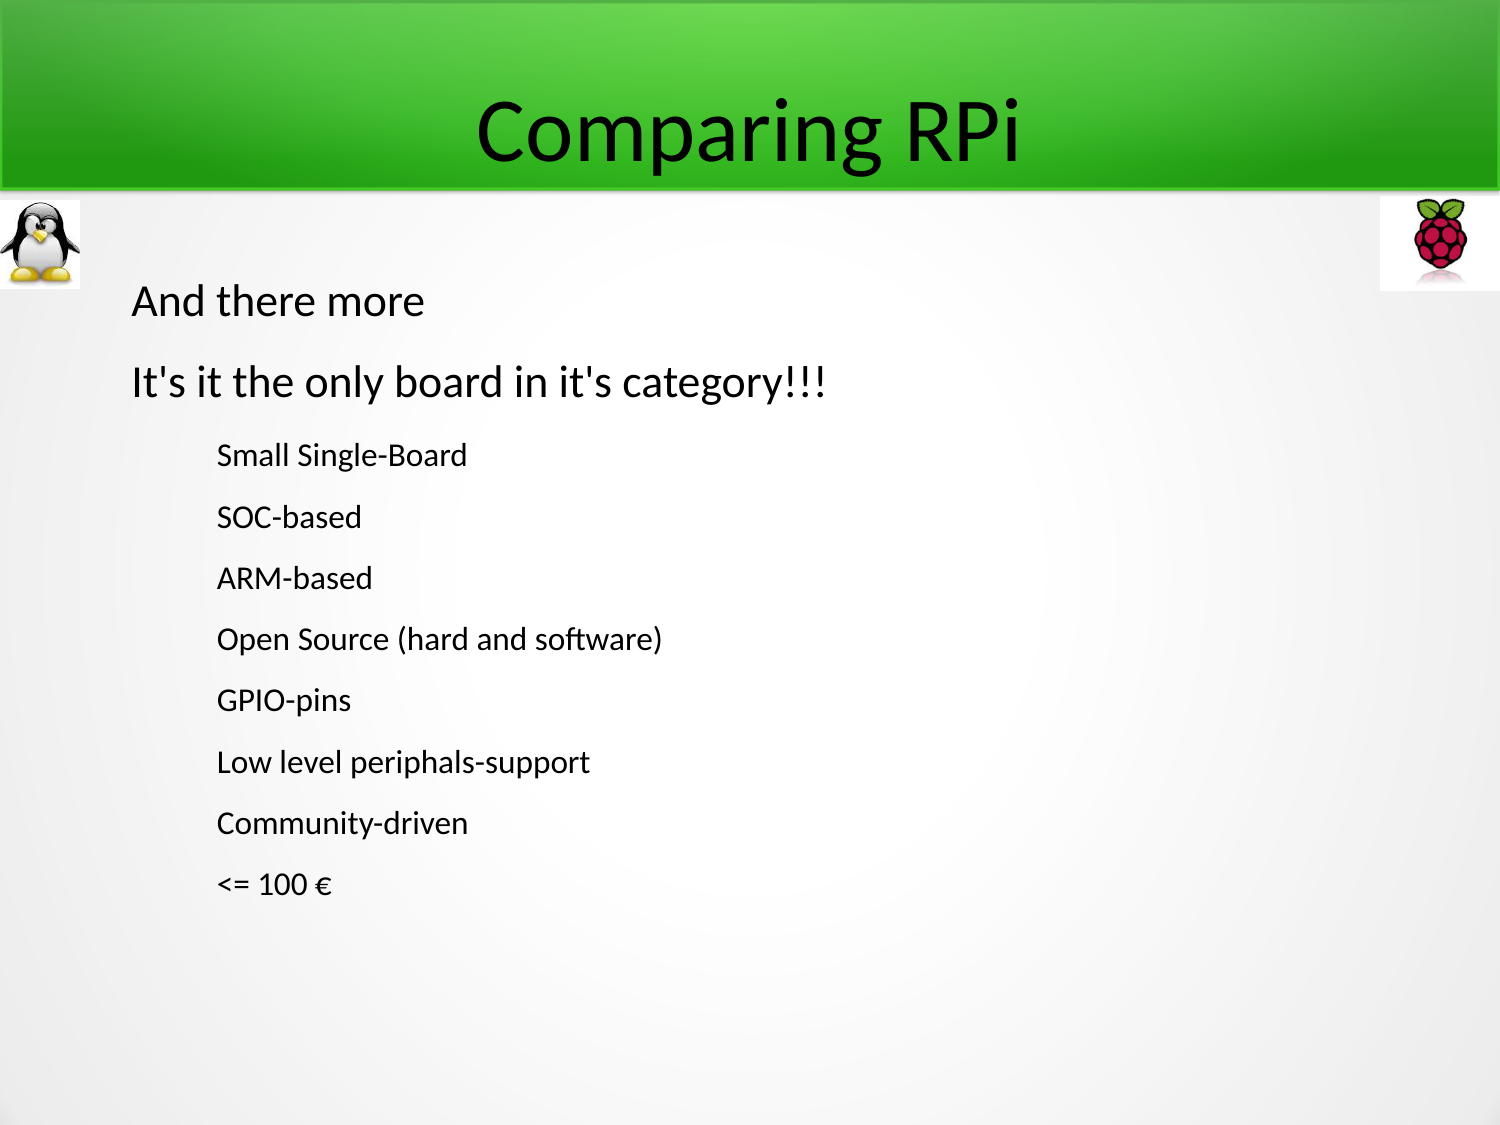

# Comparing RPi
And there more
It's it the only board in it's category!!!
Small Single-Board
SOC-based
ARM-based
Open Source (hard and software)
GPIO-pins
Low level periphals-support
Community-driven
<= 100 €